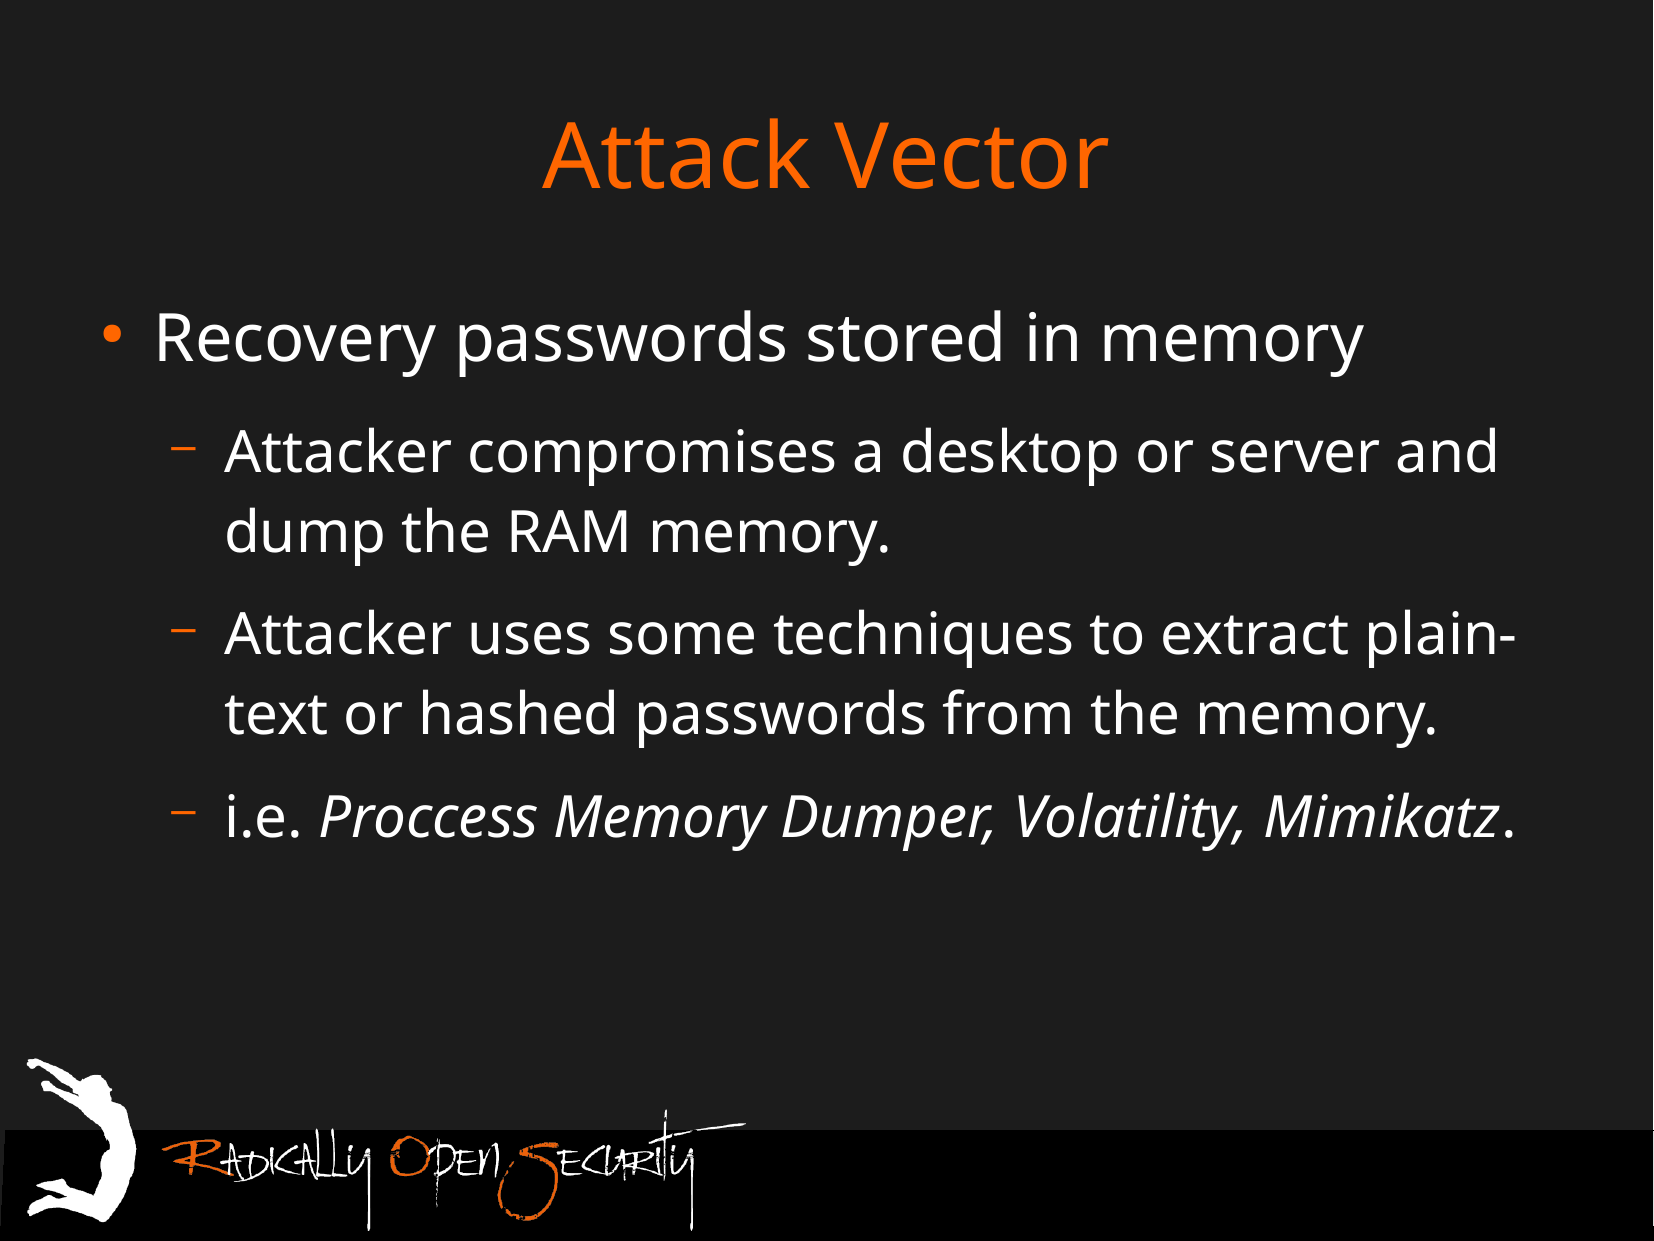

# Attack Vector
Recovery passwords stored in memory
Attacker compromises a desktop or server and dump the RAM memory.
Attacker uses some techniques to extract plain-text or hashed passwords from the memory.
i.e. Proccess Memory Dumper, Volatility, Mimikatz.